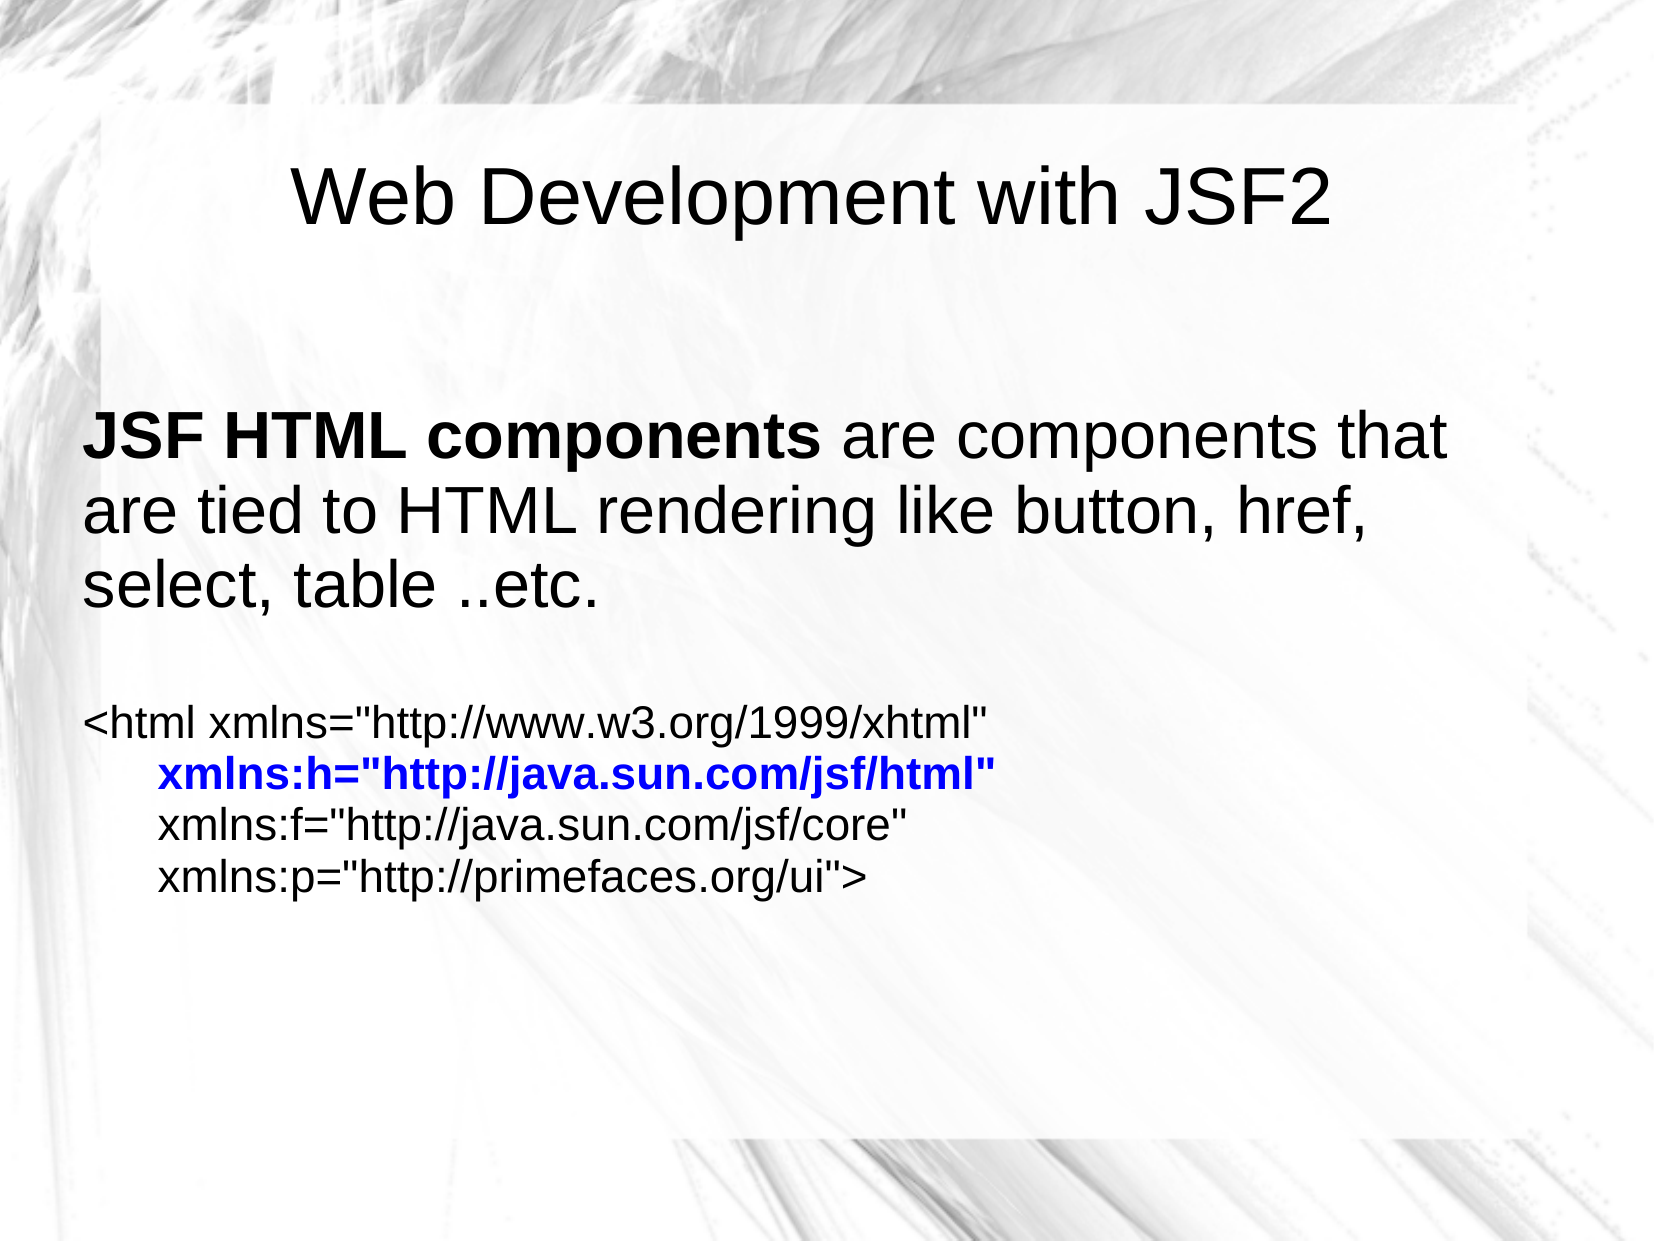

# Web Development with JSF2
JSF HTML components are components that are tied to HTML rendering like button, href, select, table ..etc.
<html xmlns="http://www.w3.org/1999/xhtml"
	xmlns:h="http://java.sun.com/jsf/html"
	xmlns:f="http://java.sun.com/jsf/core"
	xmlns:p="http://primefaces.org/ui">